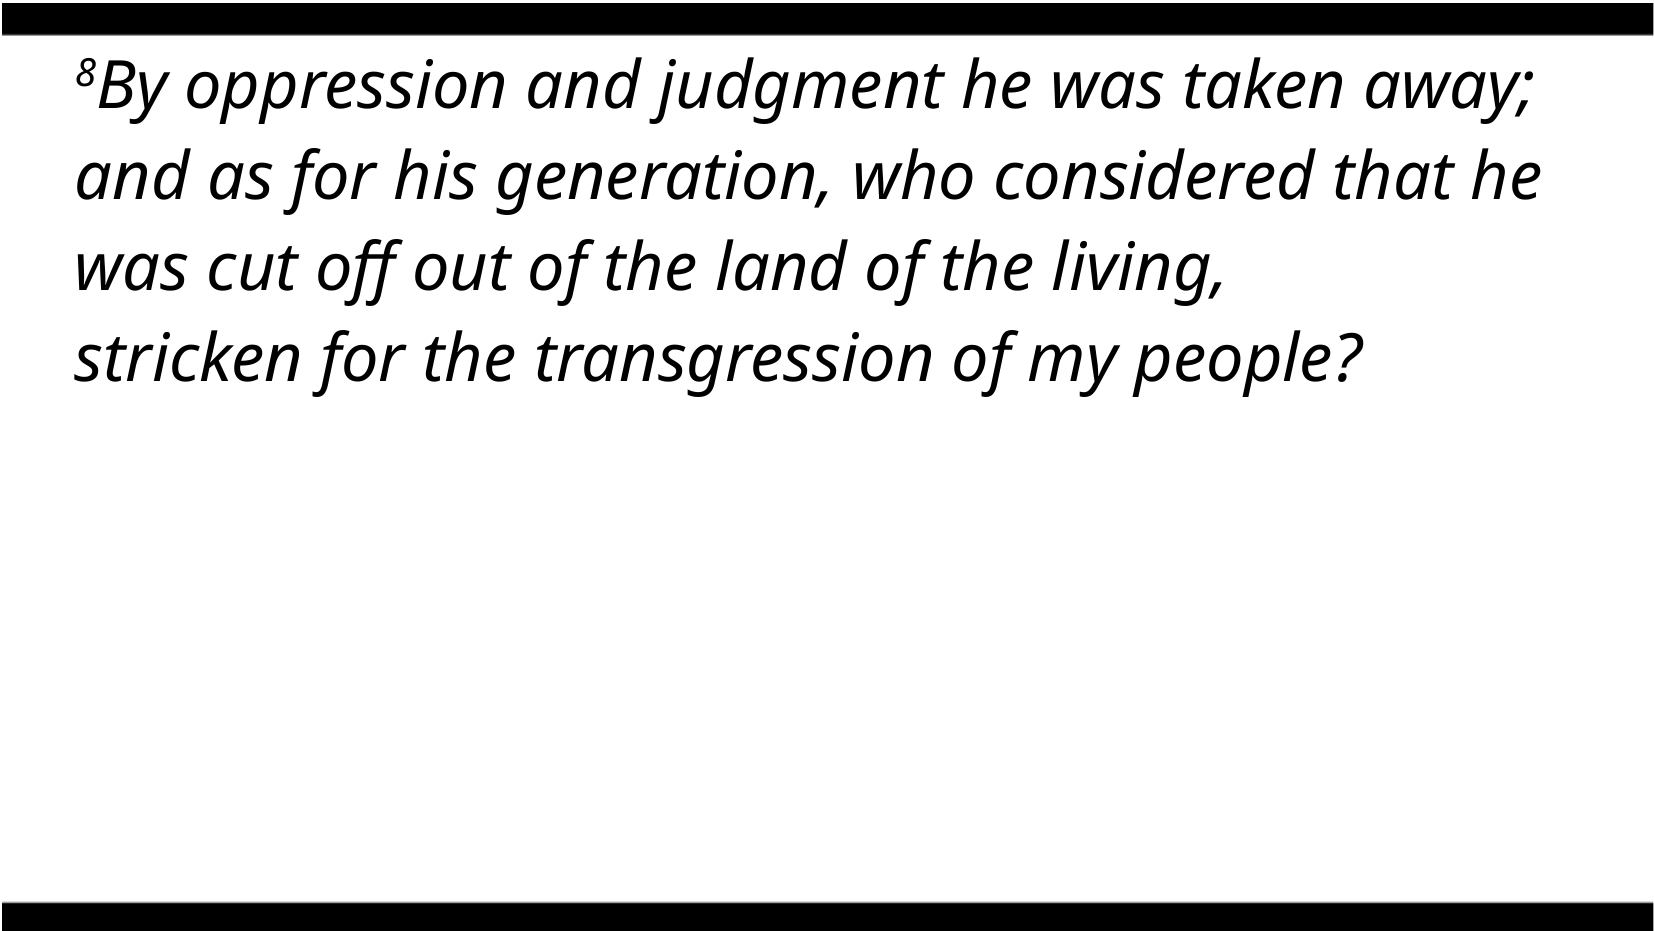

8By oppression and judgment he was taken away;
and as for his generation, who considered that he was cut off out of the land of the living,
stricken for the transgression of my people?